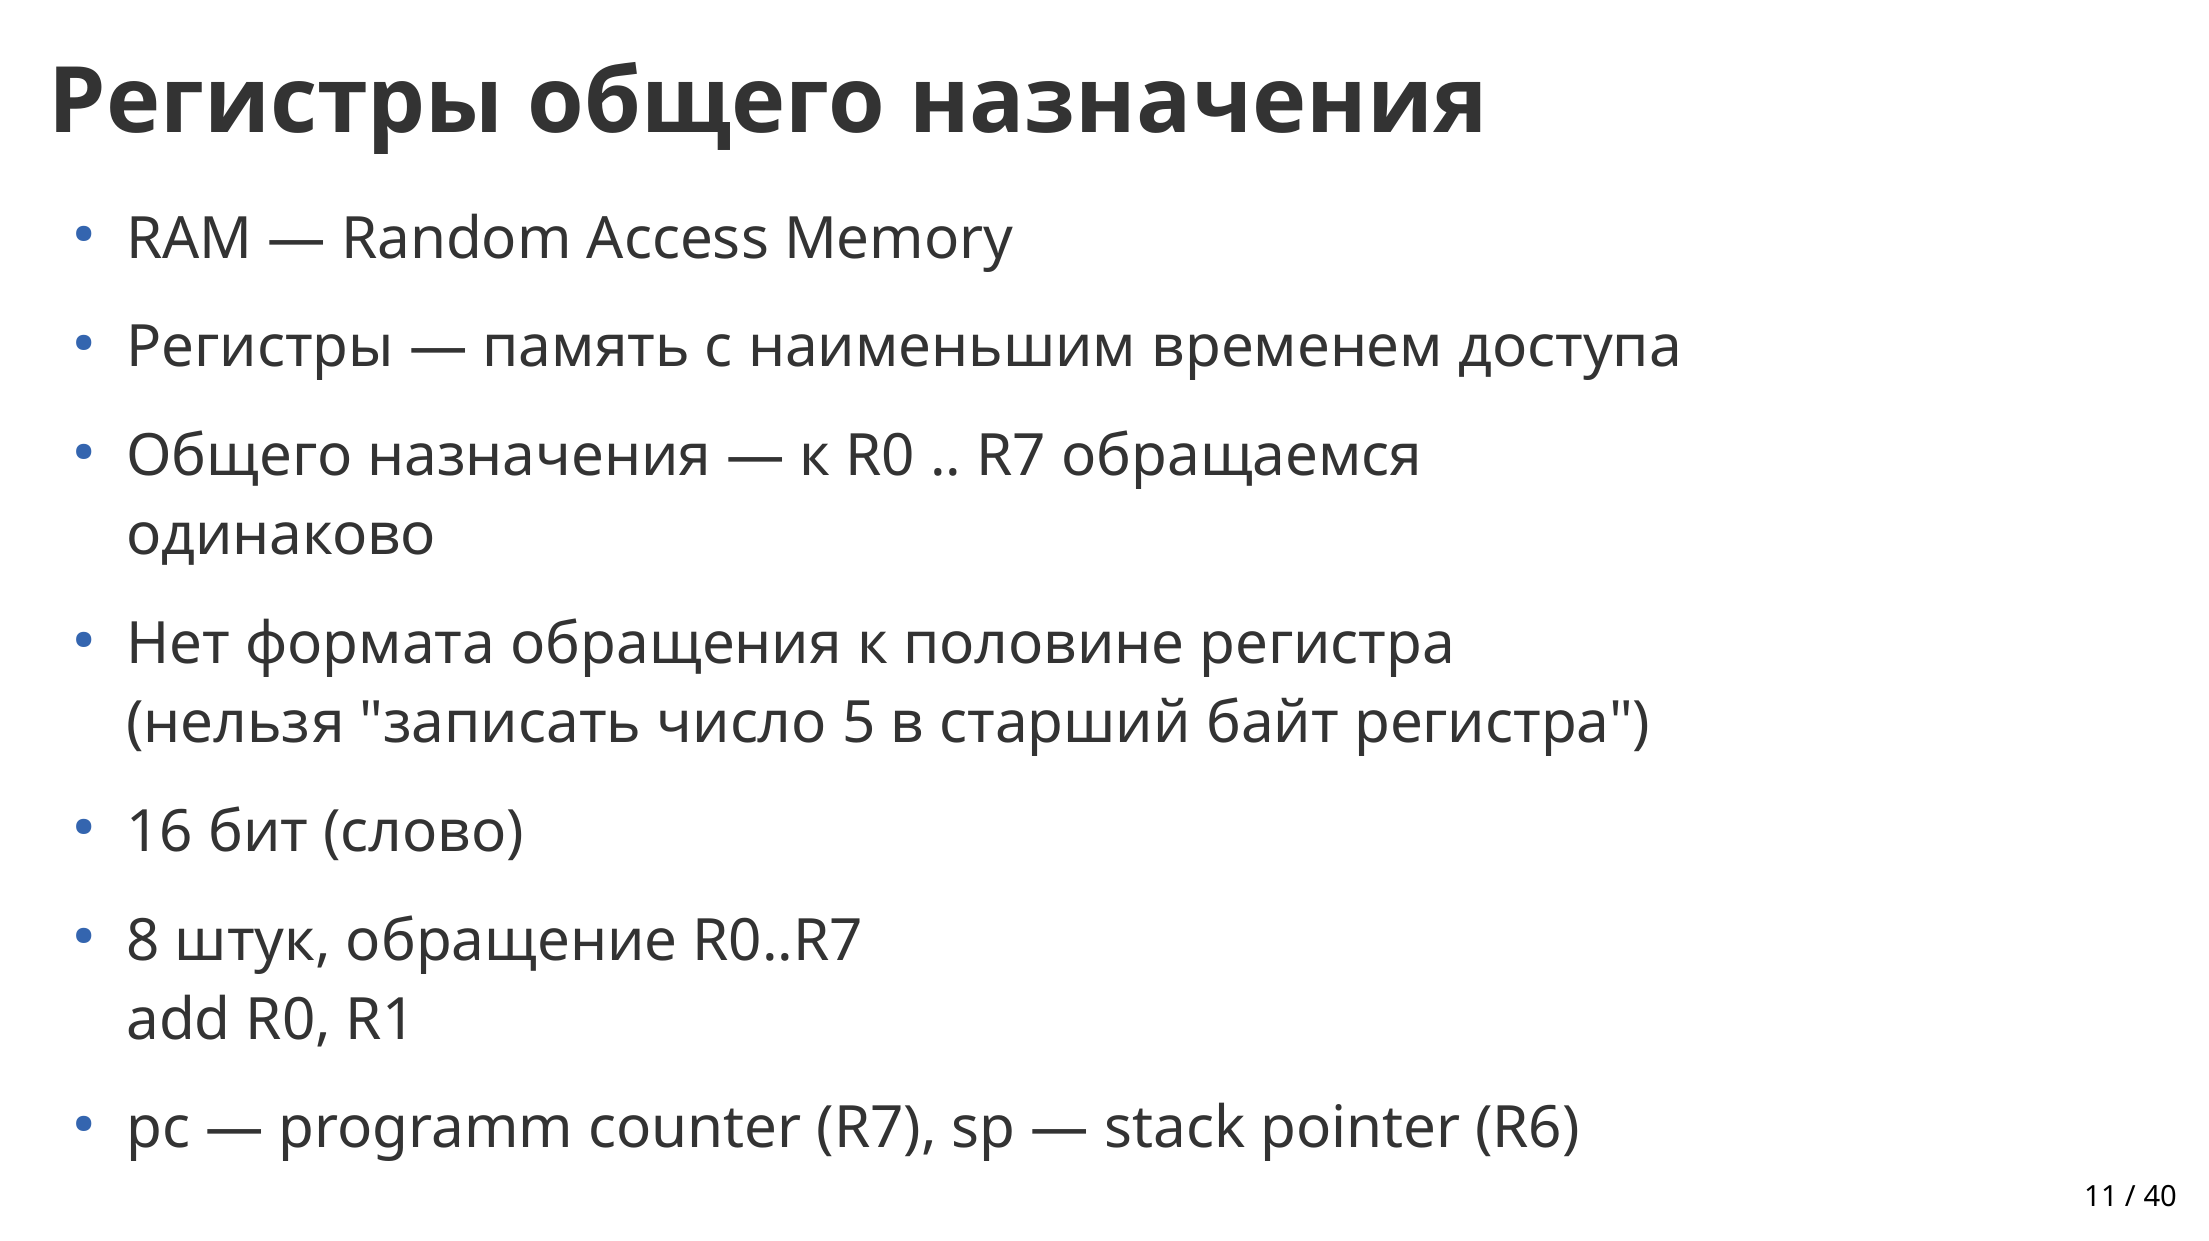

# Регистры общего назначения
RAM — Random Access Memory
Регистры — память с наименьшим временем доступа
Общего назначения — к R0 .. R7 обращаемся одинаково
Нет формата обращения к половине регистра
(нельзя "записать число 5 в старший байт регистра")
16 бит (слово)
8 штук, обращение R0..R7
add R0, R1
pc — programm counter (R7), sp — stack pointer (R6)
11